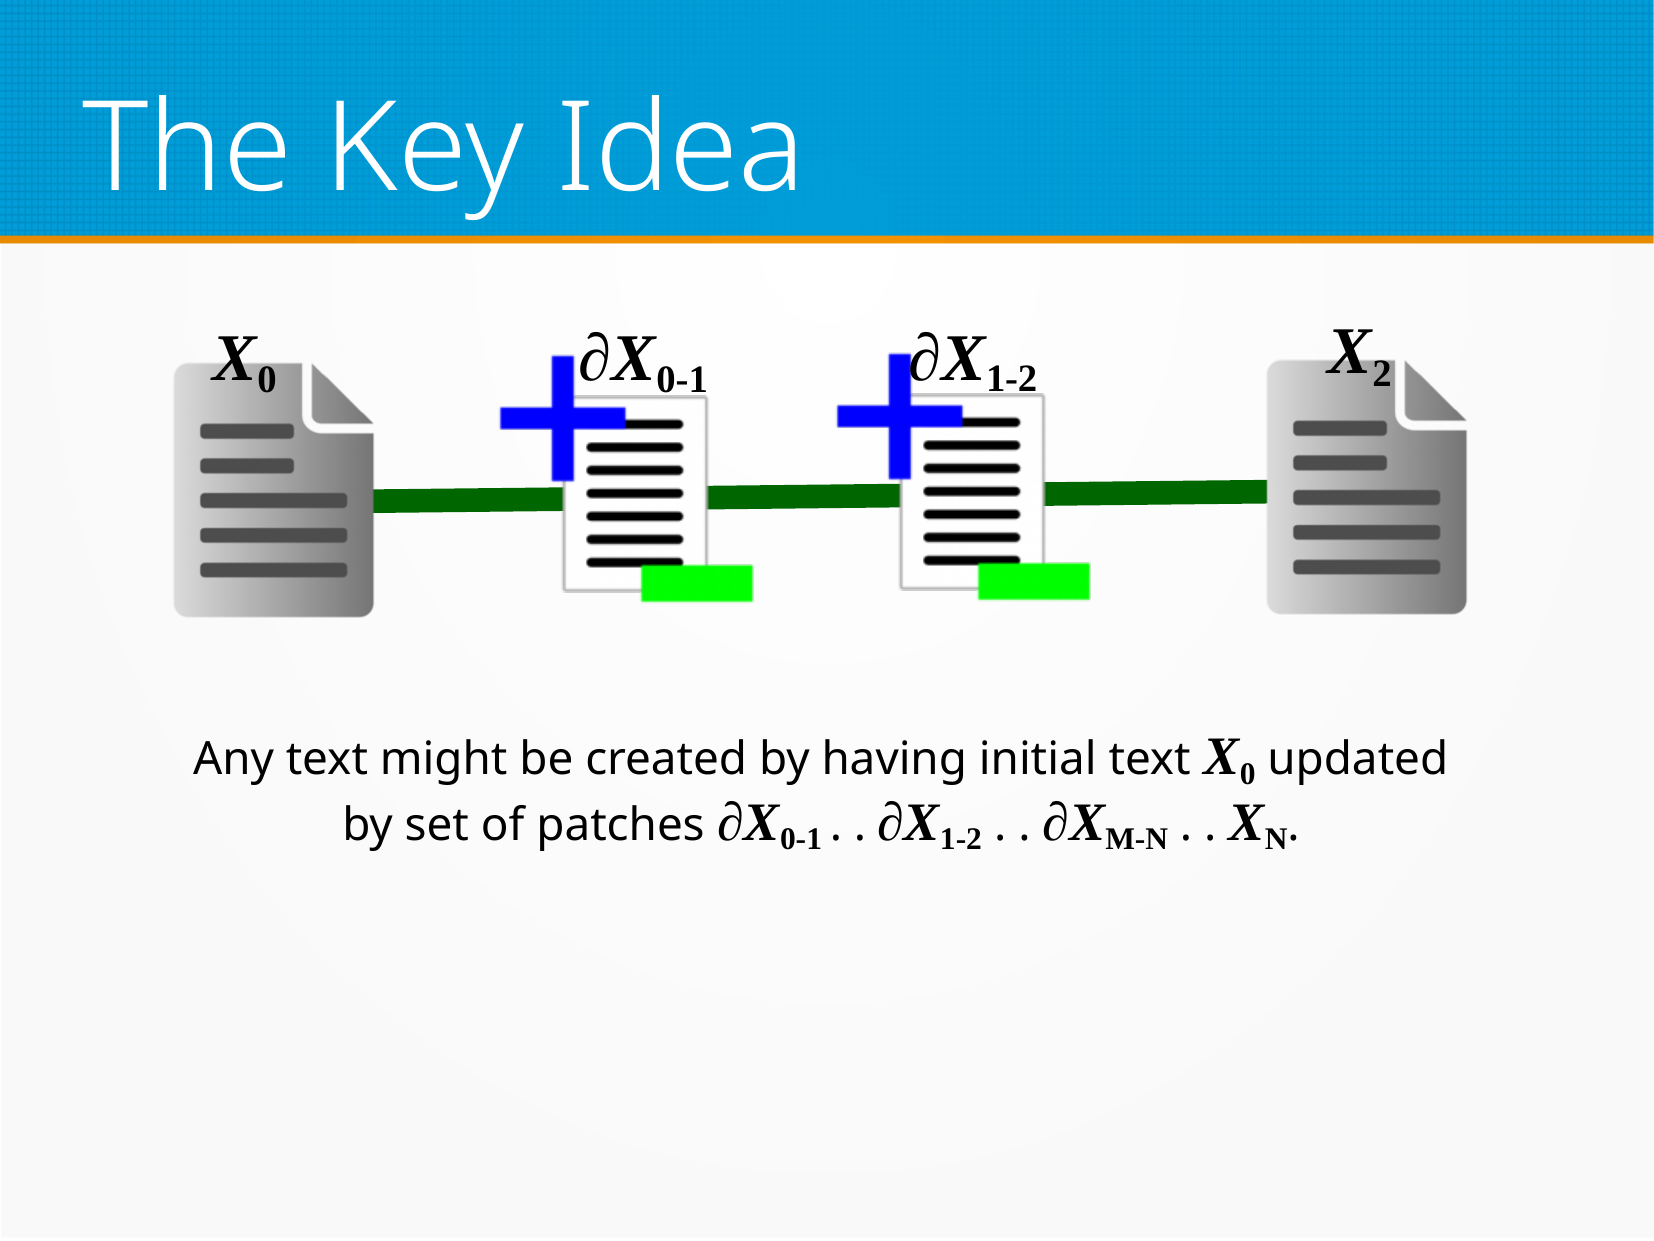

# The Key Idea
X2
∂X1-2
X0
∂X0-1
Any text might be created by having initial text X0 updated by set of patches ∂X0-1 . . ∂X1-2 . . ∂XM-N . . XN.